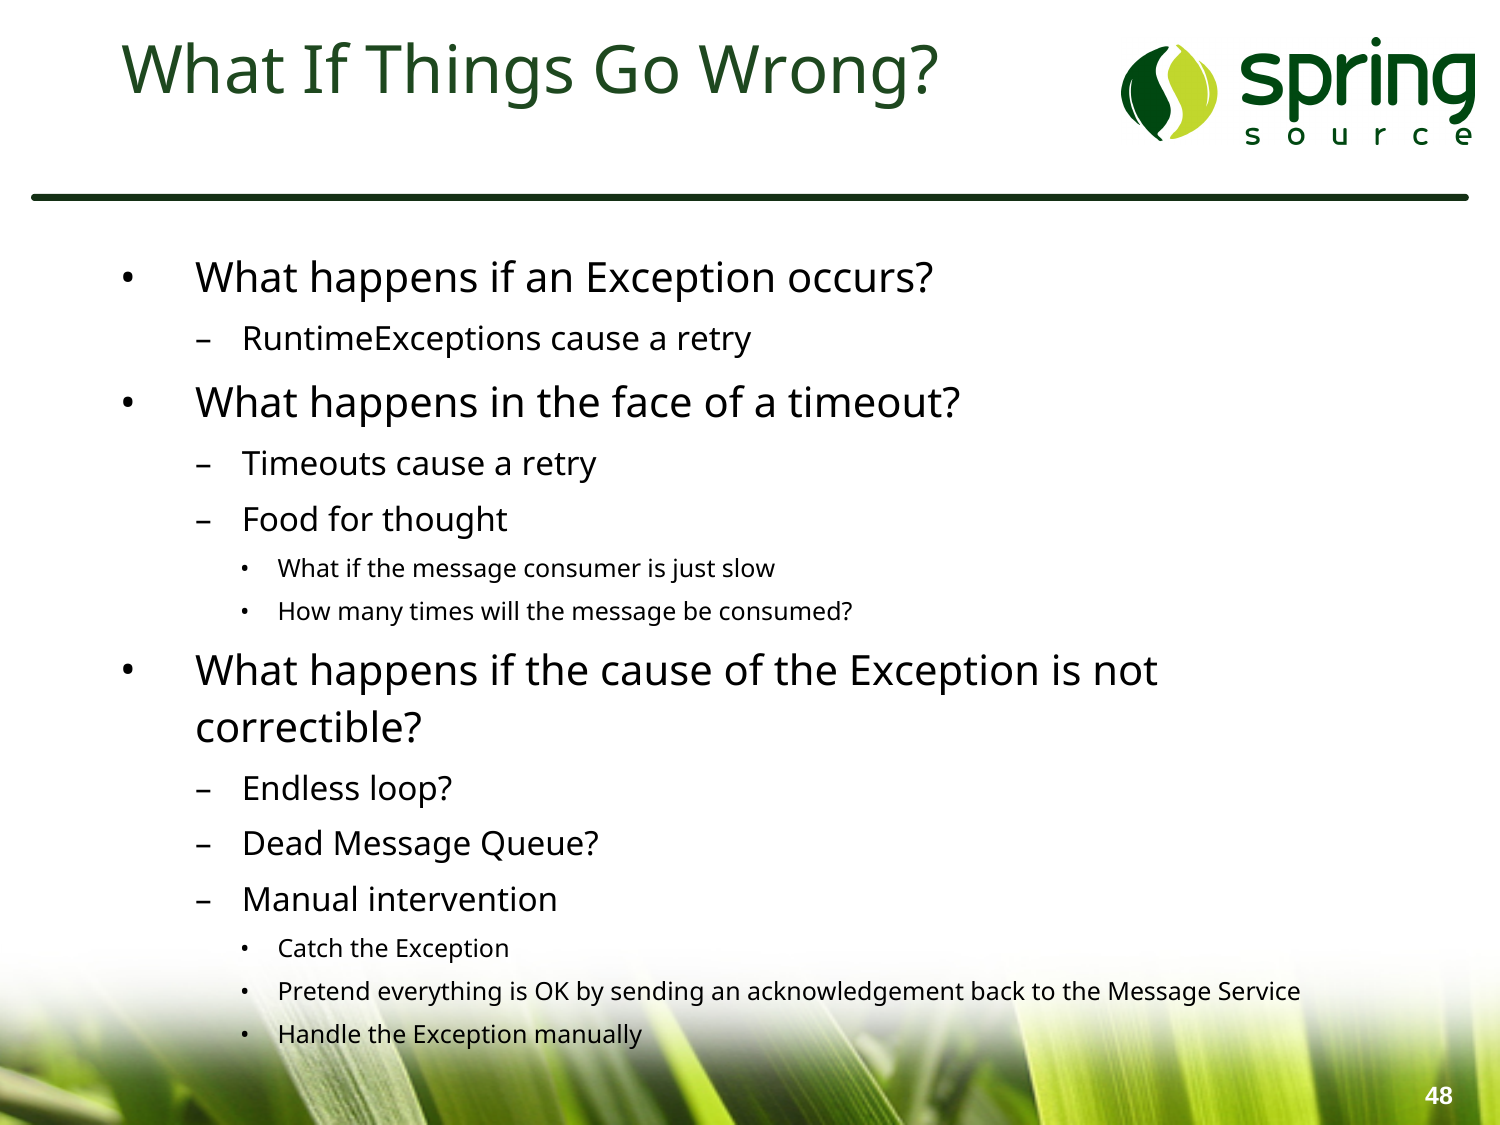

What If Things Go Wrong?
# What happens if an Exception occurs?
RuntimeExceptions cause a retry
What happens in the face of a timeout?
Timeouts cause a retry
Food for thought
What if the message consumer is just slow
How many times will the message be consumed?
What happens if the cause of the Exception is not correctible?
Endless loop?
Dead Message Queue?
Manual intervention
Catch the Exception
Pretend everything is OK by sending an acknowledgement back to the Message Service
Handle the Exception manually